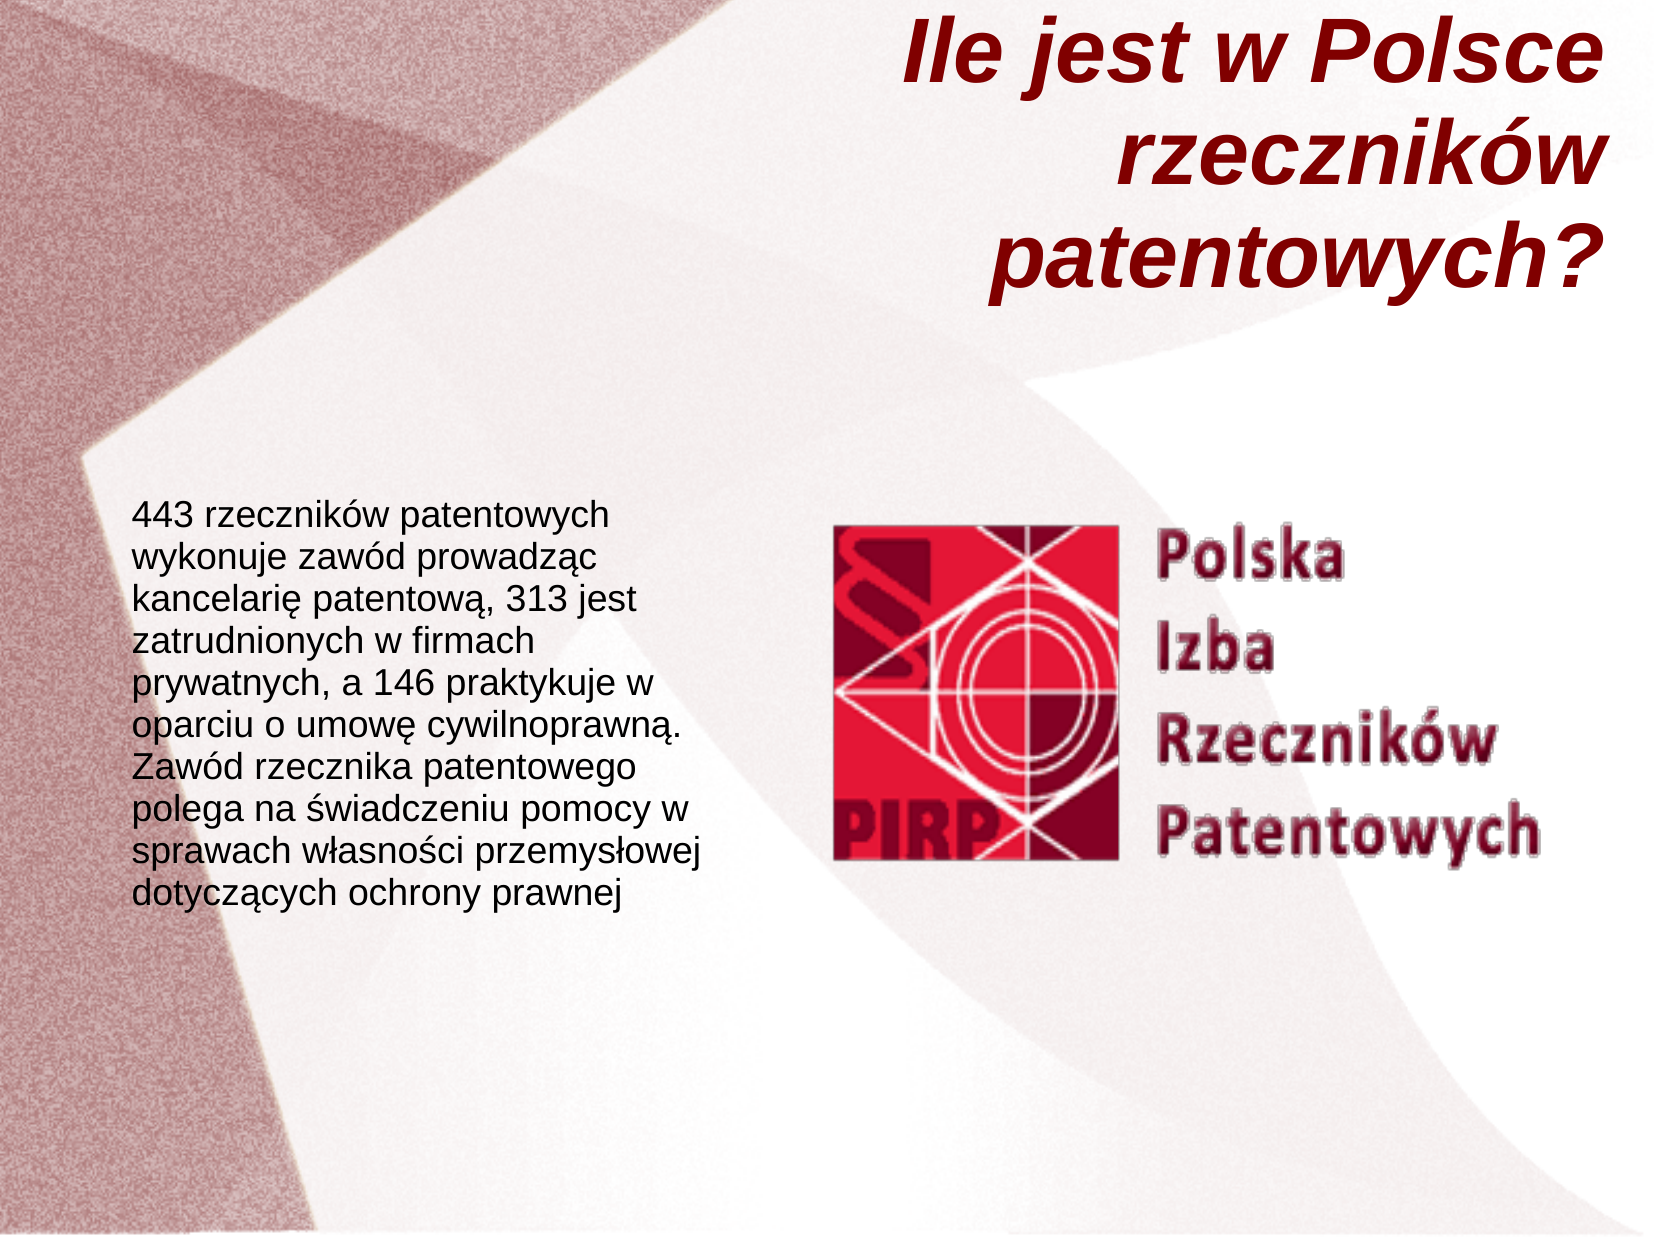

# Ile jest w Polsce rzeczników patentowych?
443 rzeczników patentowych wykonuje zawód prowadząc kancelarię patentową, 313 jest zatrudnionych w firmach prywatnych, a 146 praktykuje w oparciu o umowę cywilnoprawną. Zawód rzecznika patentowego polega na świadczeniu pomocy w sprawach własności przemysłowej dotyczących ochrony prawnej